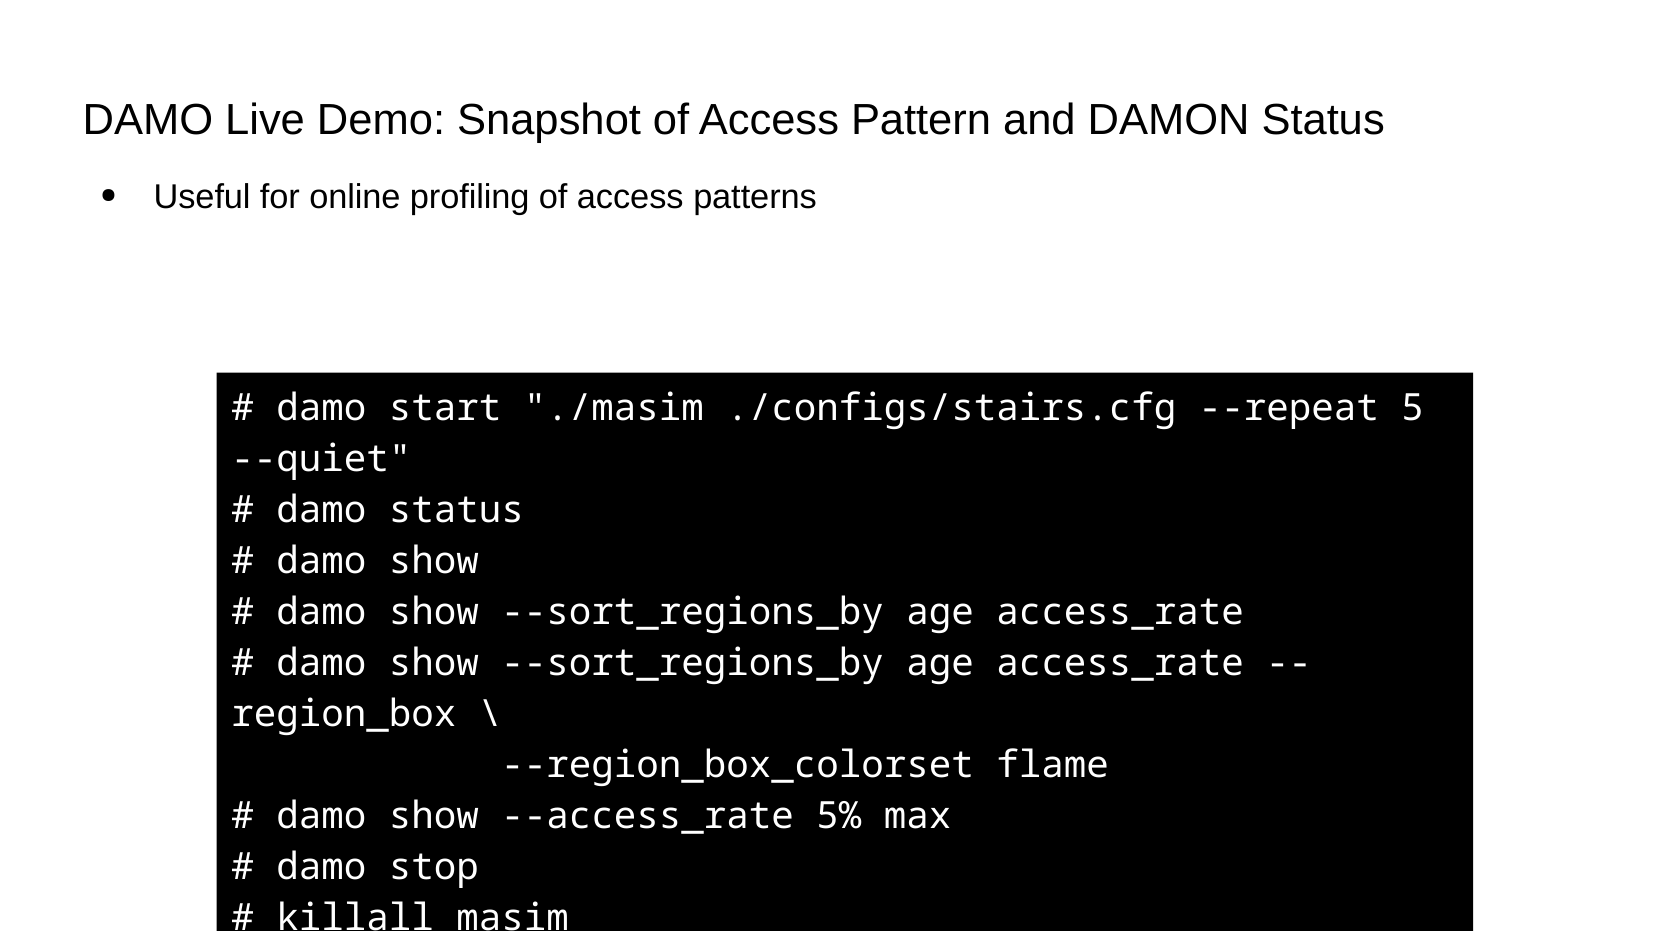

# DAMO Live Demo: Snapshot of Access Pattern and DAMON Status
Useful for online profiling of access patterns
# damo start "./masim ./configs/stairs.cfg --repeat 5 --quiet"
# damo status
# damo show
# damo show --sort_regions_by age access_rate
# damo show --sort_regions_by age access_rate --region_box \
 --region_box_colorset flame
# damo show --access_rate 5% max
# damo stop
# killall masim